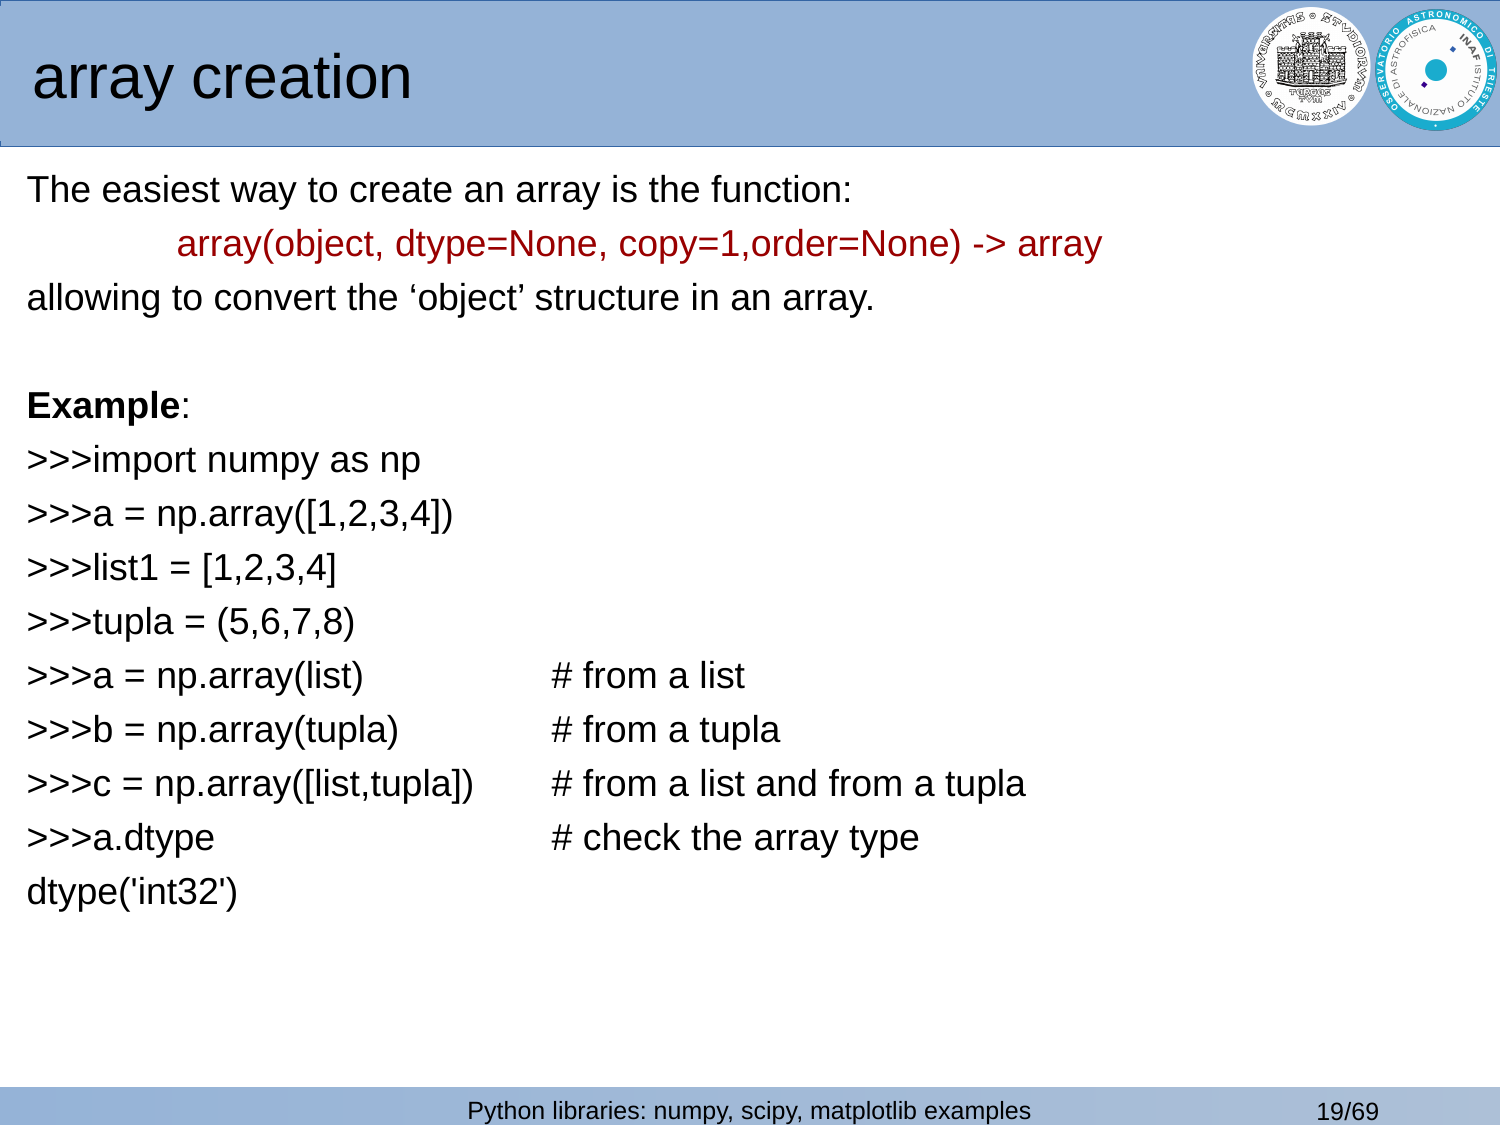

array creation
# The easiest way to create an array is the function:
 		array(object, dtype=None, copy=1,order=None) -> array
allowing to convert the ‘object’ structure in an array.
Example:
>>>import numpy as np
>>>a = np.array([1,2,3,4])
>>>list1 = [1,2,3,4]
>>>tupla = (5,6,7,8)
>>>a = np.array(list) 			# from a list
>>>b = np.array(tupla) 		# from a tupla
>>>c = np.array([list,tupla]) 	# from a list and from a tupla
>>>a.dtype					# check the array type
dtype('int32')